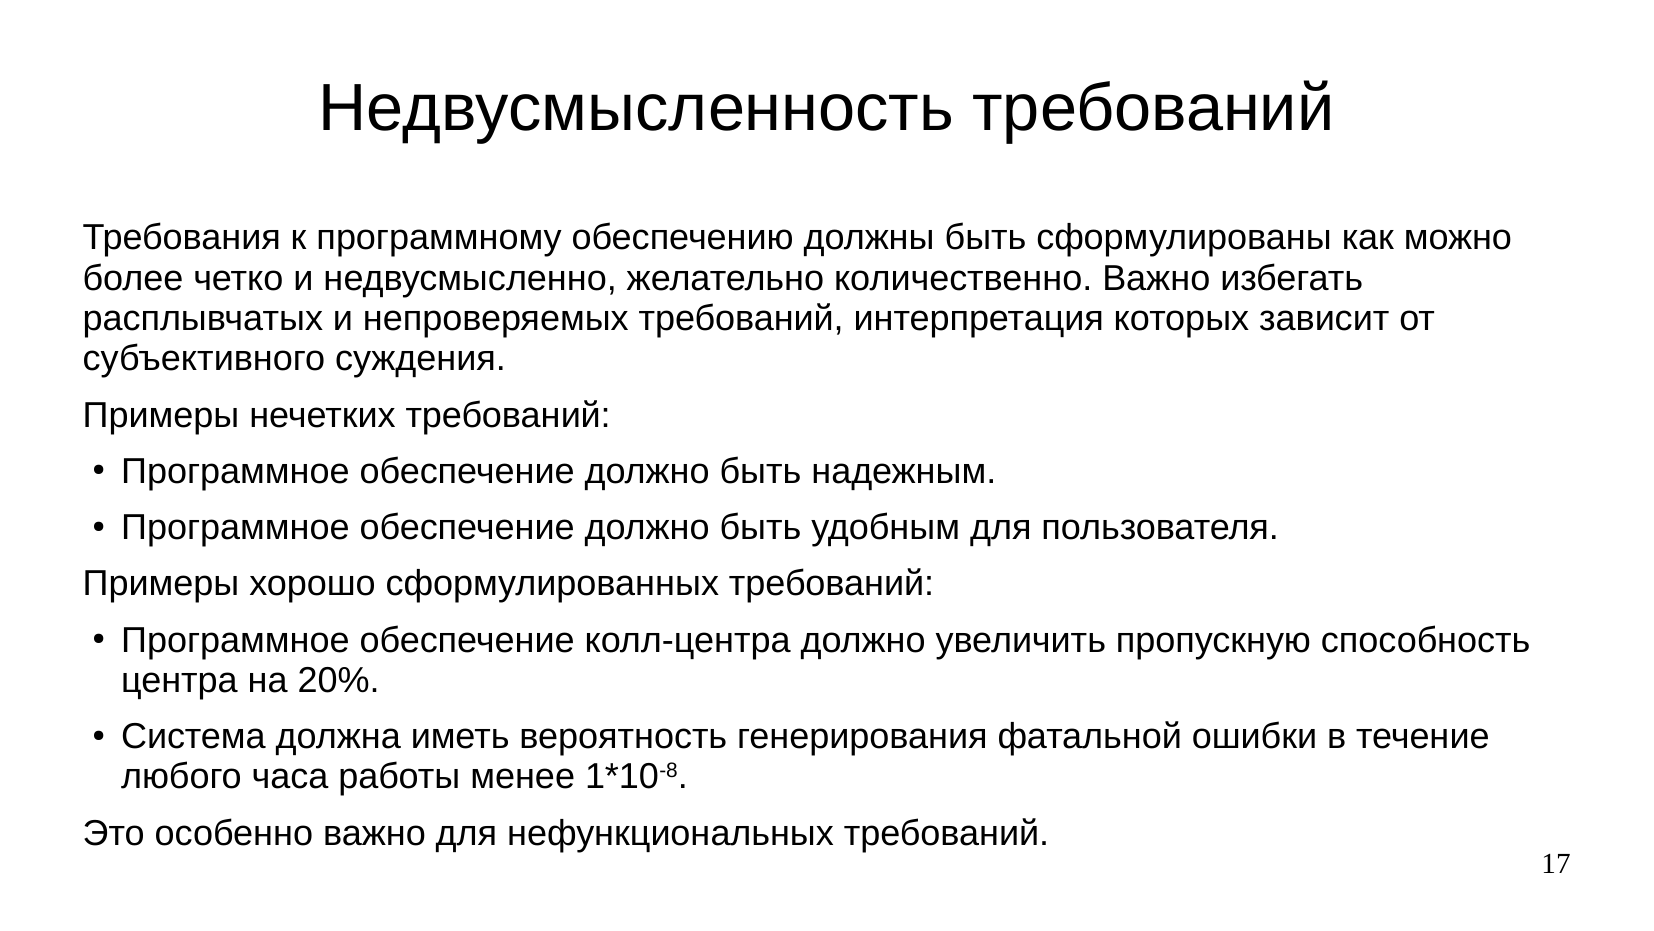

# Недвусмысленность требований
Требования к программному обеспечению должны быть сформулированы как можно более четко и недвусмысленно, желательно количественно. Важно избегать расплывчатых и непроверяемых требований, интерпретация которых зависит от субъективного суждения.
Примеры нечетких требований:
Программное обеспечение должно быть надежным.
Программное обеспечение должно быть удобным для пользователя.
Примеры хорошо сформулированных требований:
Программное обеспечение колл-центра должно увеличить пропускную способность центра на 20%.
Система должна иметь вероятность генерирования фатальной ошибки в течение любого часа работы менее 1*10-8.
Это особенно важно для нефункциональных требований.
17